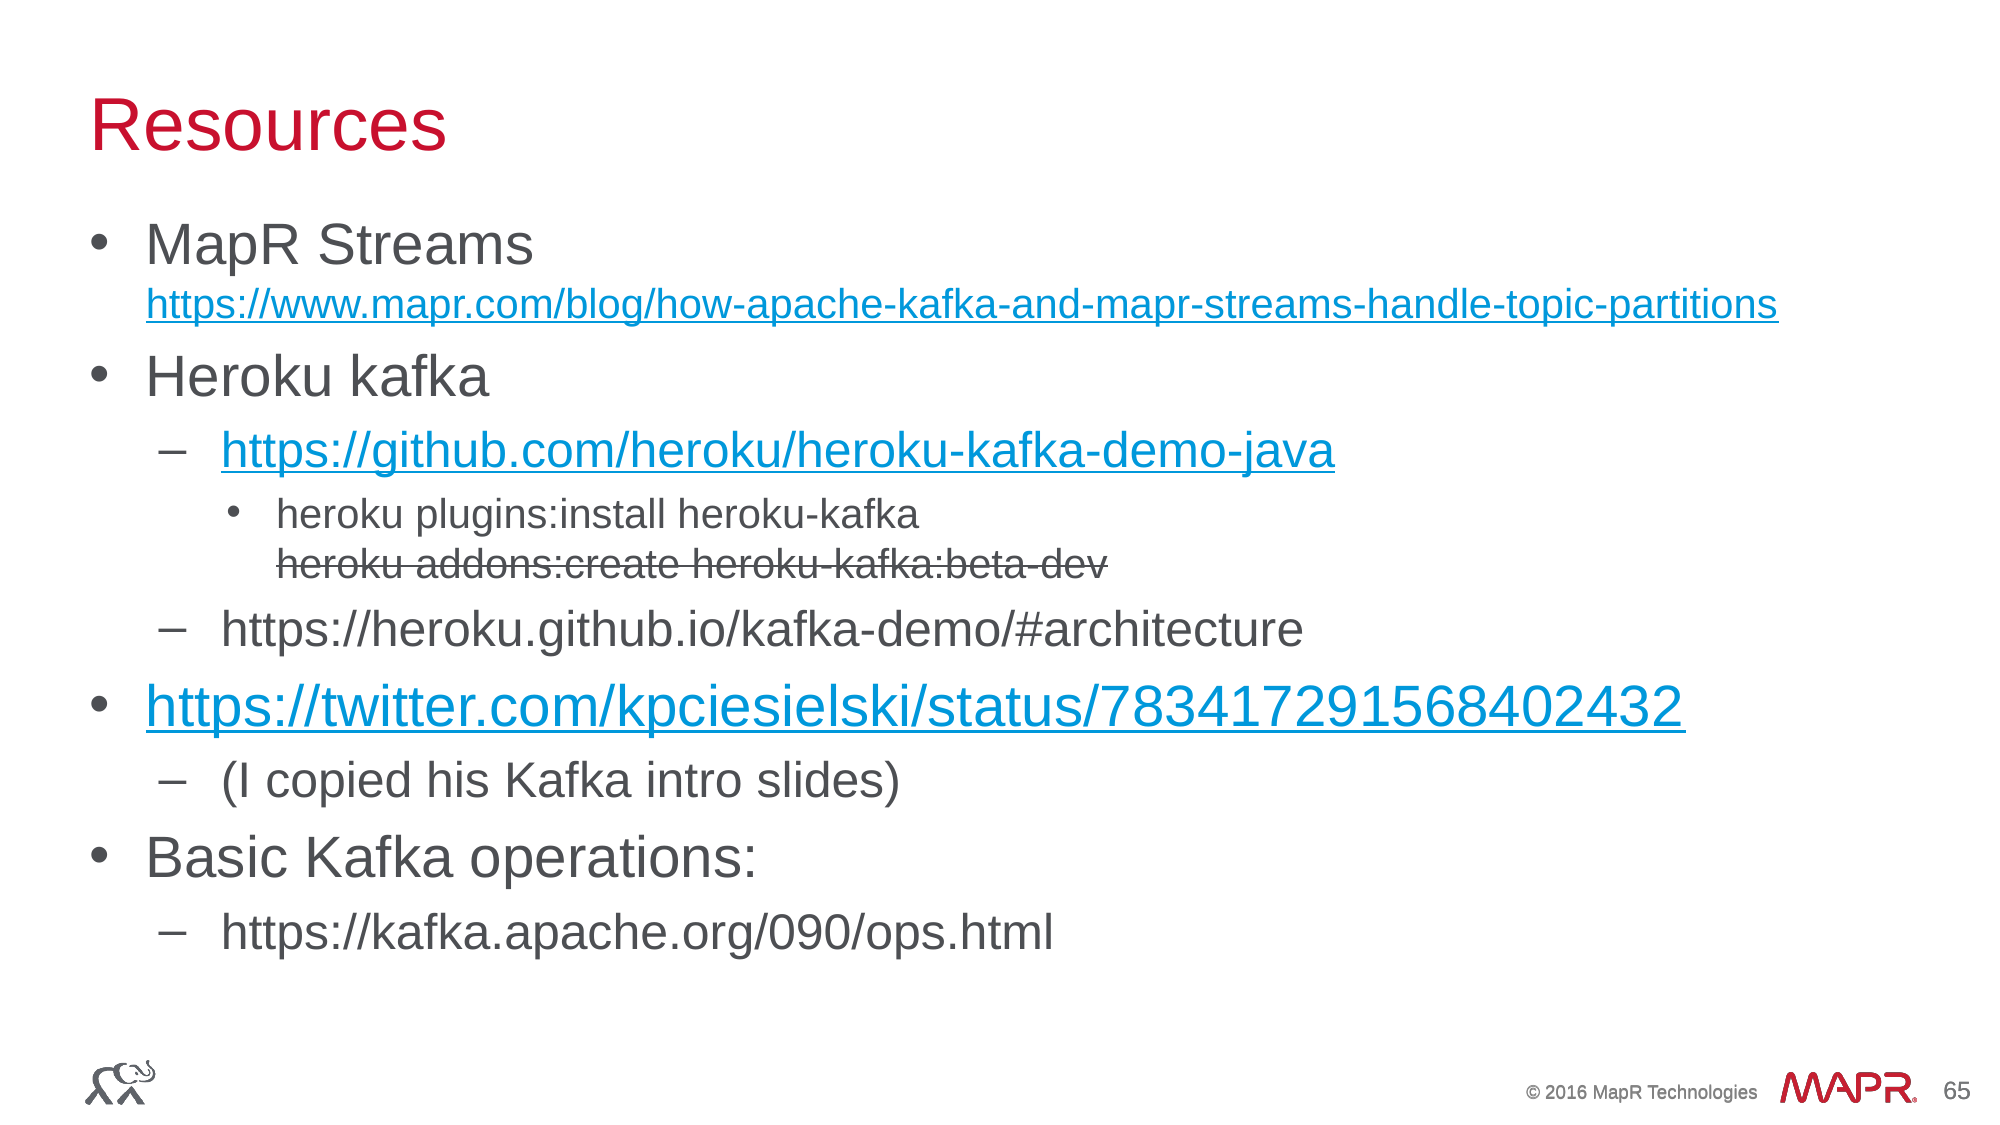

# Resources
MapR Streams
https://www.mapr.com/blog/how-apache-kafka-and-mapr-streams-handle-topic-partitions
Heroku kafka
https://github.com/heroku/heroku-kafka-demo-java
heroku plugins:install heroku-kafka
heroku addons:create heroku-kafka:beta-dev
https://heroku.github.io/kafka-demo/#architecture
https://twitter.com/kpciesielski/status/783417291568402432
(I copied his Kafka intro slides)
Basic Kafka operations:
https://kafka.apache.org/090/ops.html